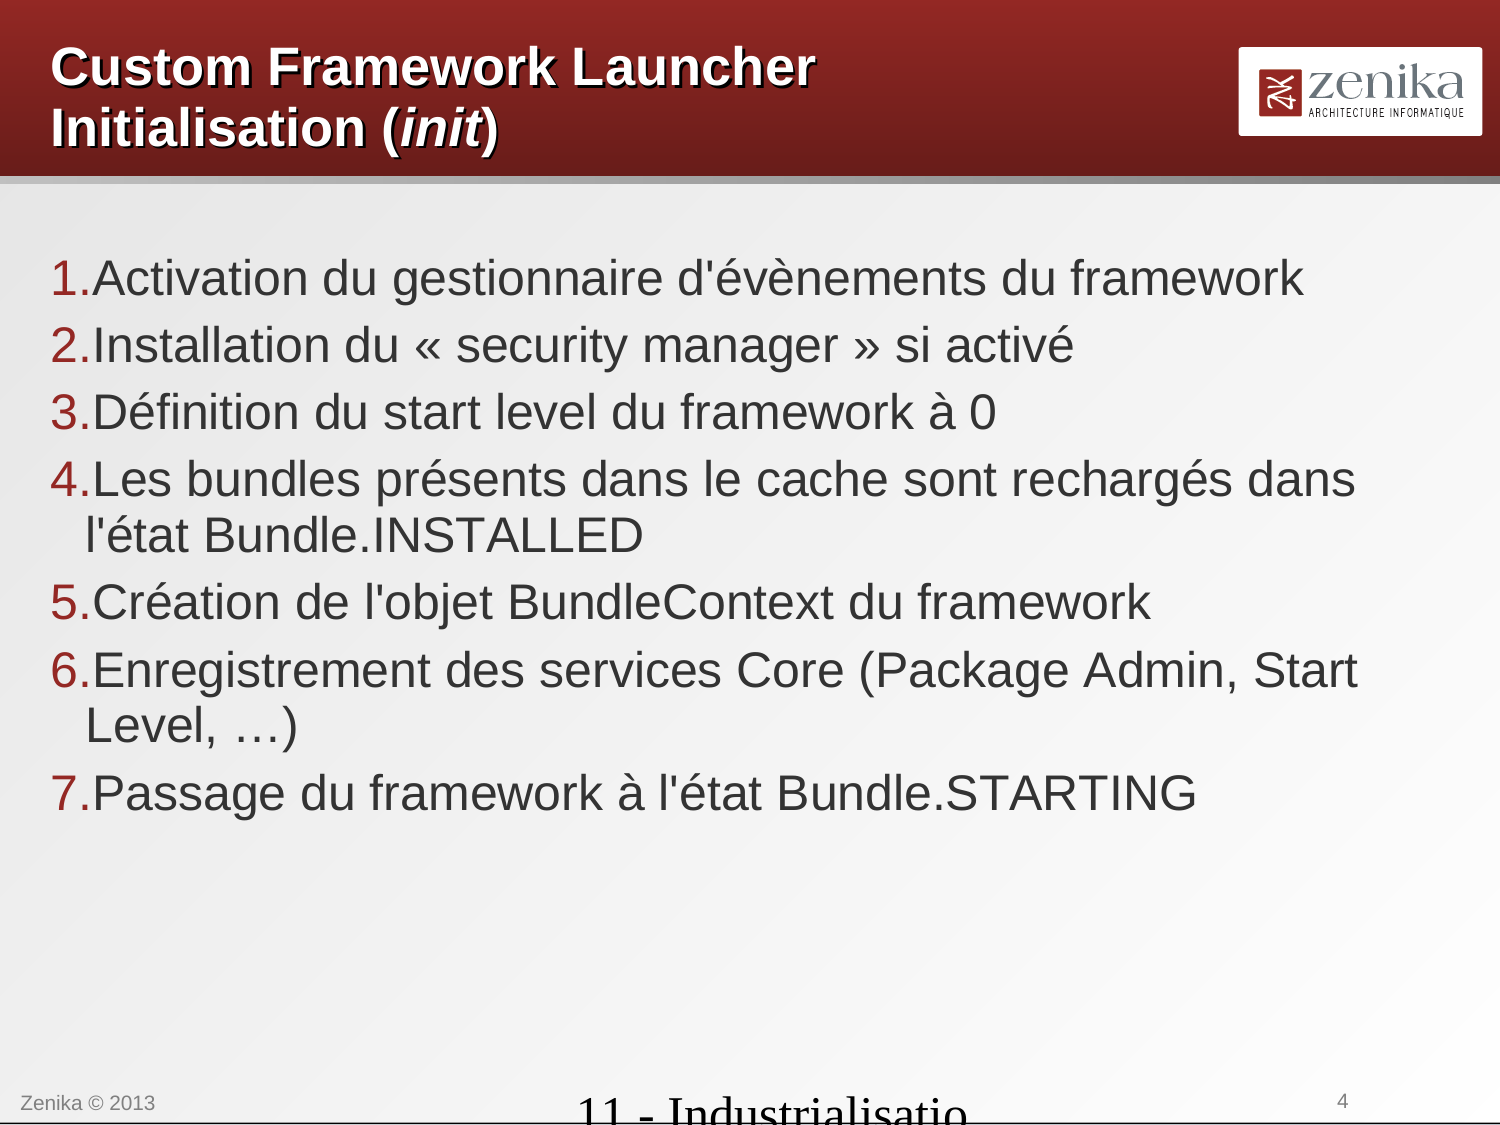

# Custom Framework Launcher Initialisation (init)
Activation du gestionnaire d'évènements du framework
Installation du « security manager » si activé
Définition du start level du framework à 0
Les bundles présents dans le cache sont rechargés dans l'état Bundle.INSTALLED
Création de l'objet BundleContext du framework
Enregistrement des services Core (Package Admin, Start Level, …)
Passage du framework à l'état Bundle.STARTING